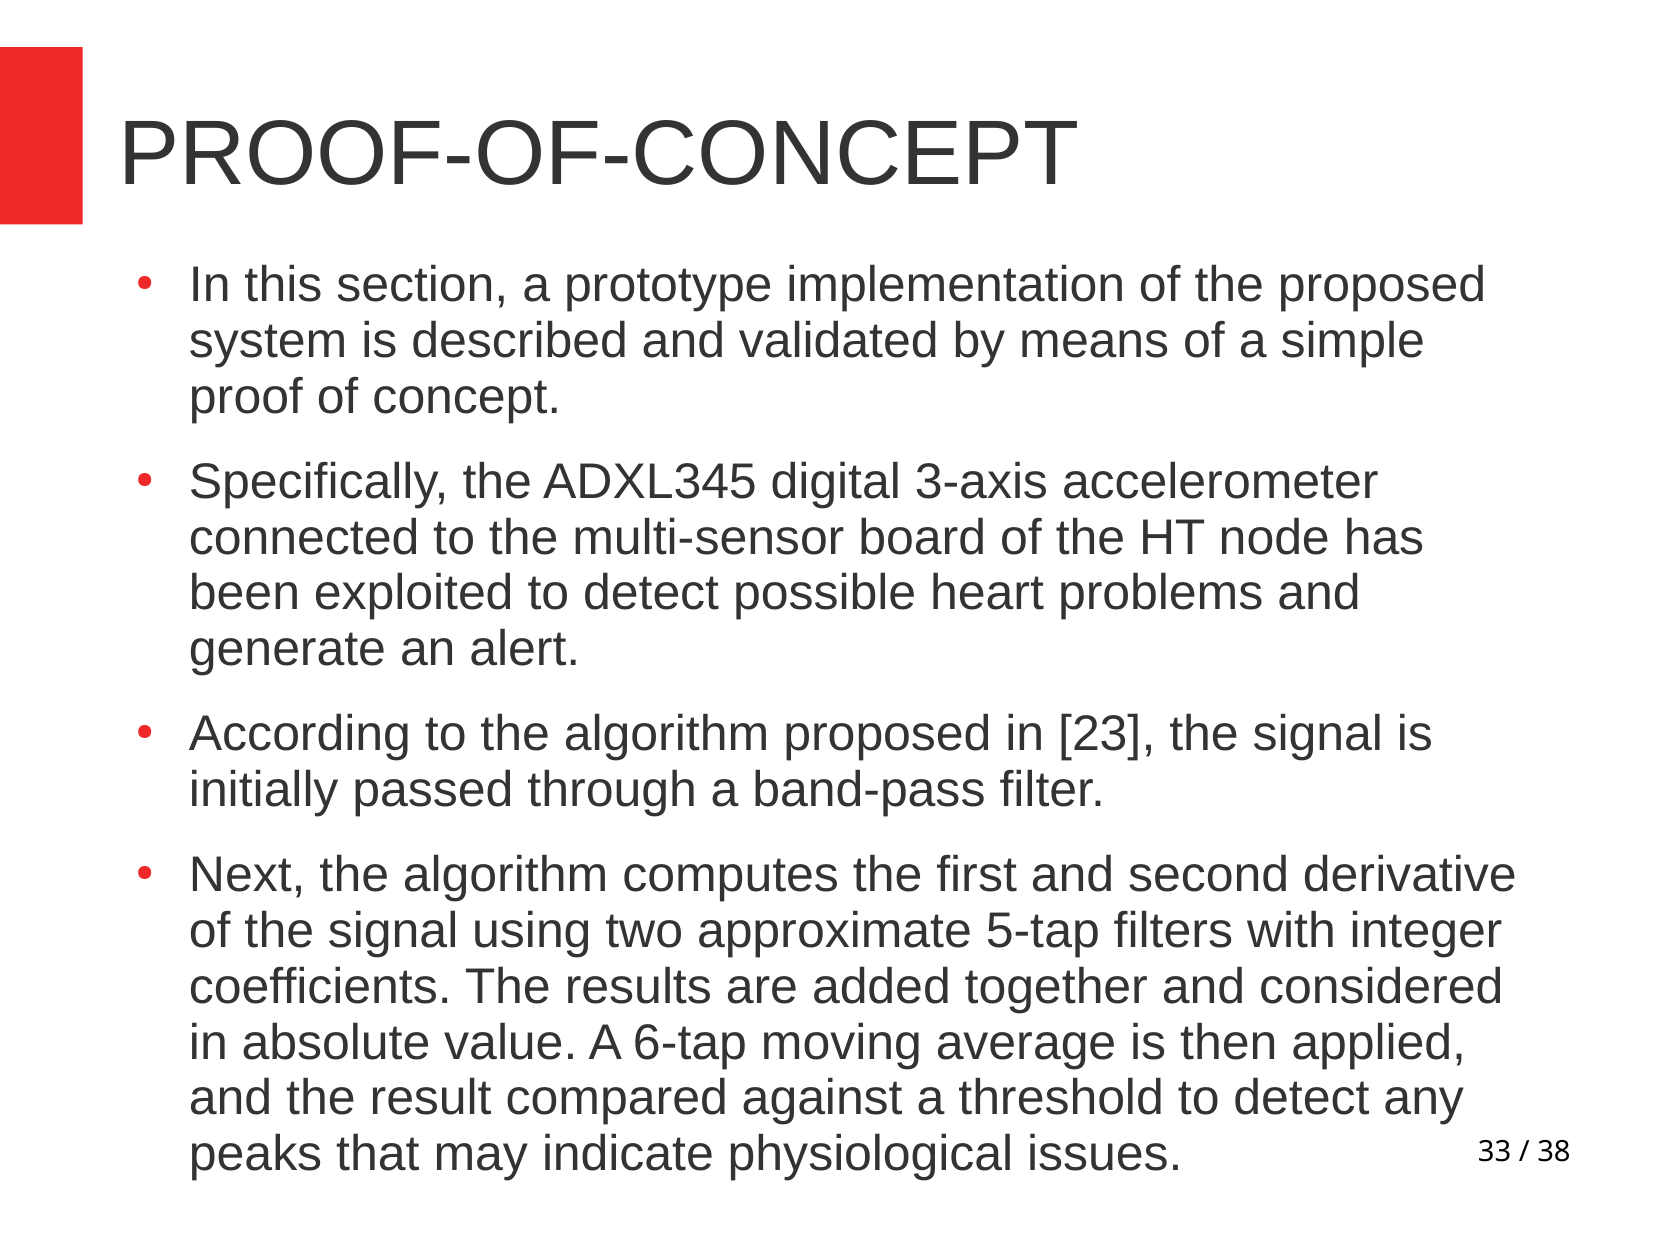

# PROOF-OF-CONCEPT
In this section, a prototype implementation of the proposed system is described and validated by means of a simple proof of concept.
Specifically, the ADXL345 digital 3-axis accelerometer connected to the multi-sensor board of the HT node has been exploited to detect possible heart problems and generate an alert.
According to the algorithm proposed in [23], the signal is initially passed through a band-pass filter.
Next, the algorithm computes the first and second derivative of the signal using two approximate 5-tap filters with integer coefficients. The results are added together and considered in absolute value. A 6-tap moving average is then applied, and the result compared against a threshold to detect any peaks that may indicate physiological issues.
33